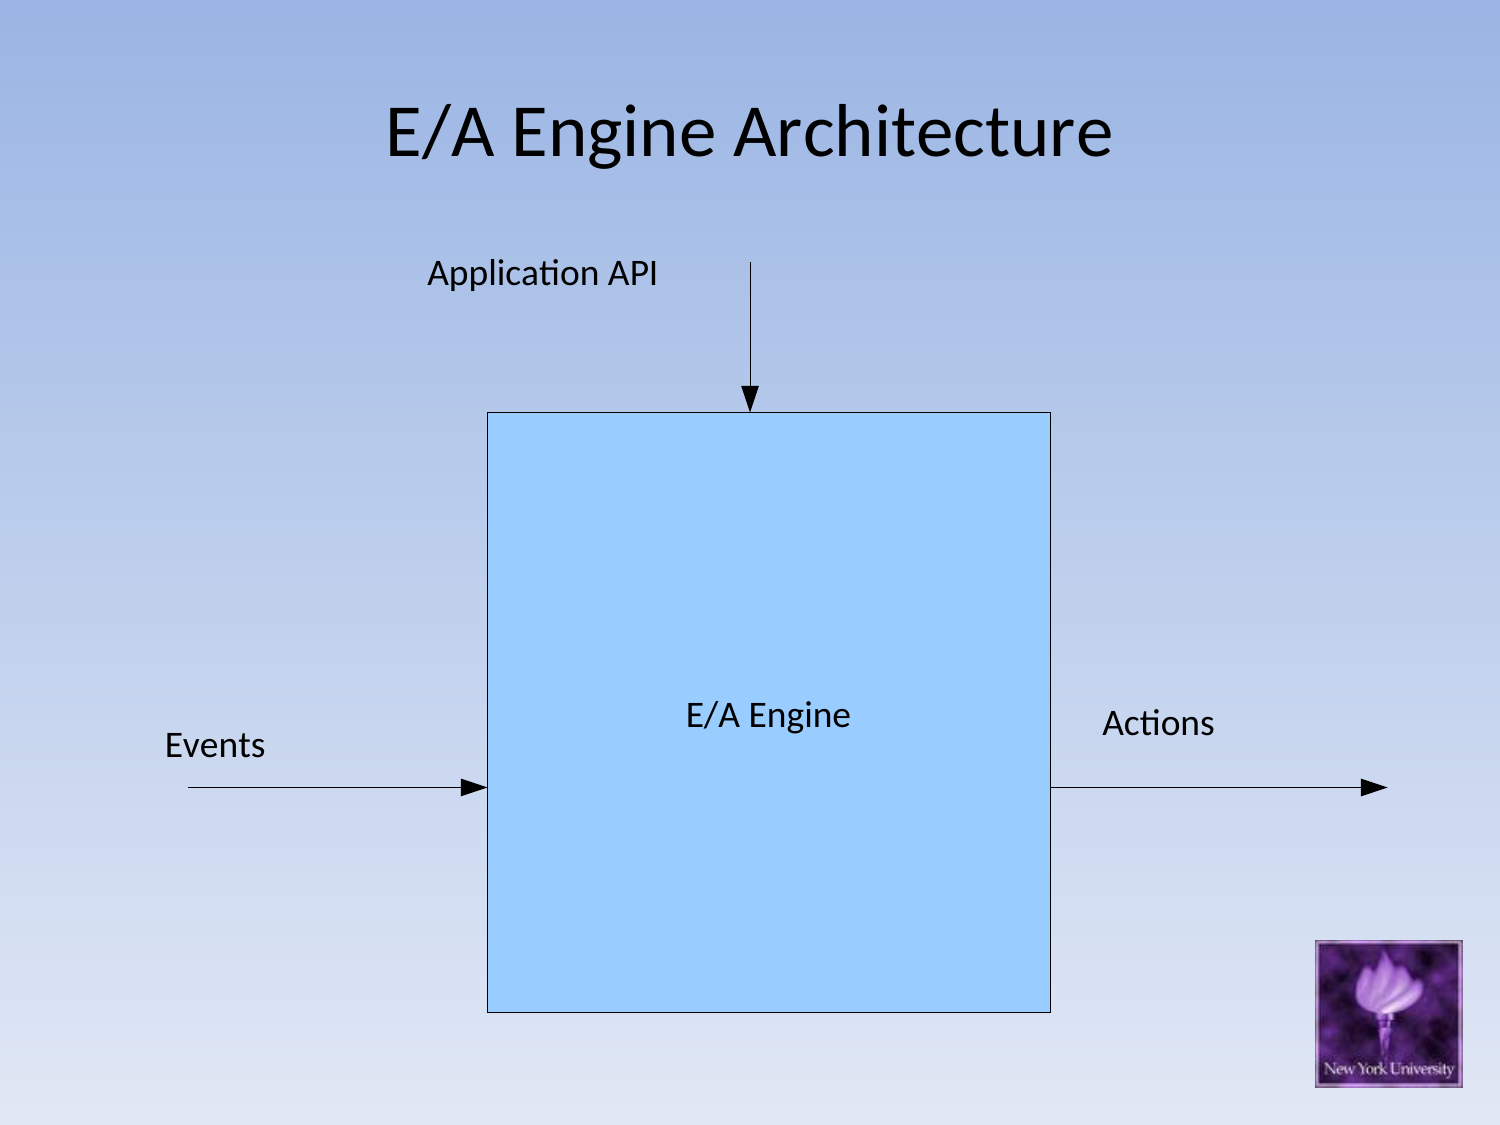

# E/A Engine Architecture
Application API
E/A Engine
Actions
Events